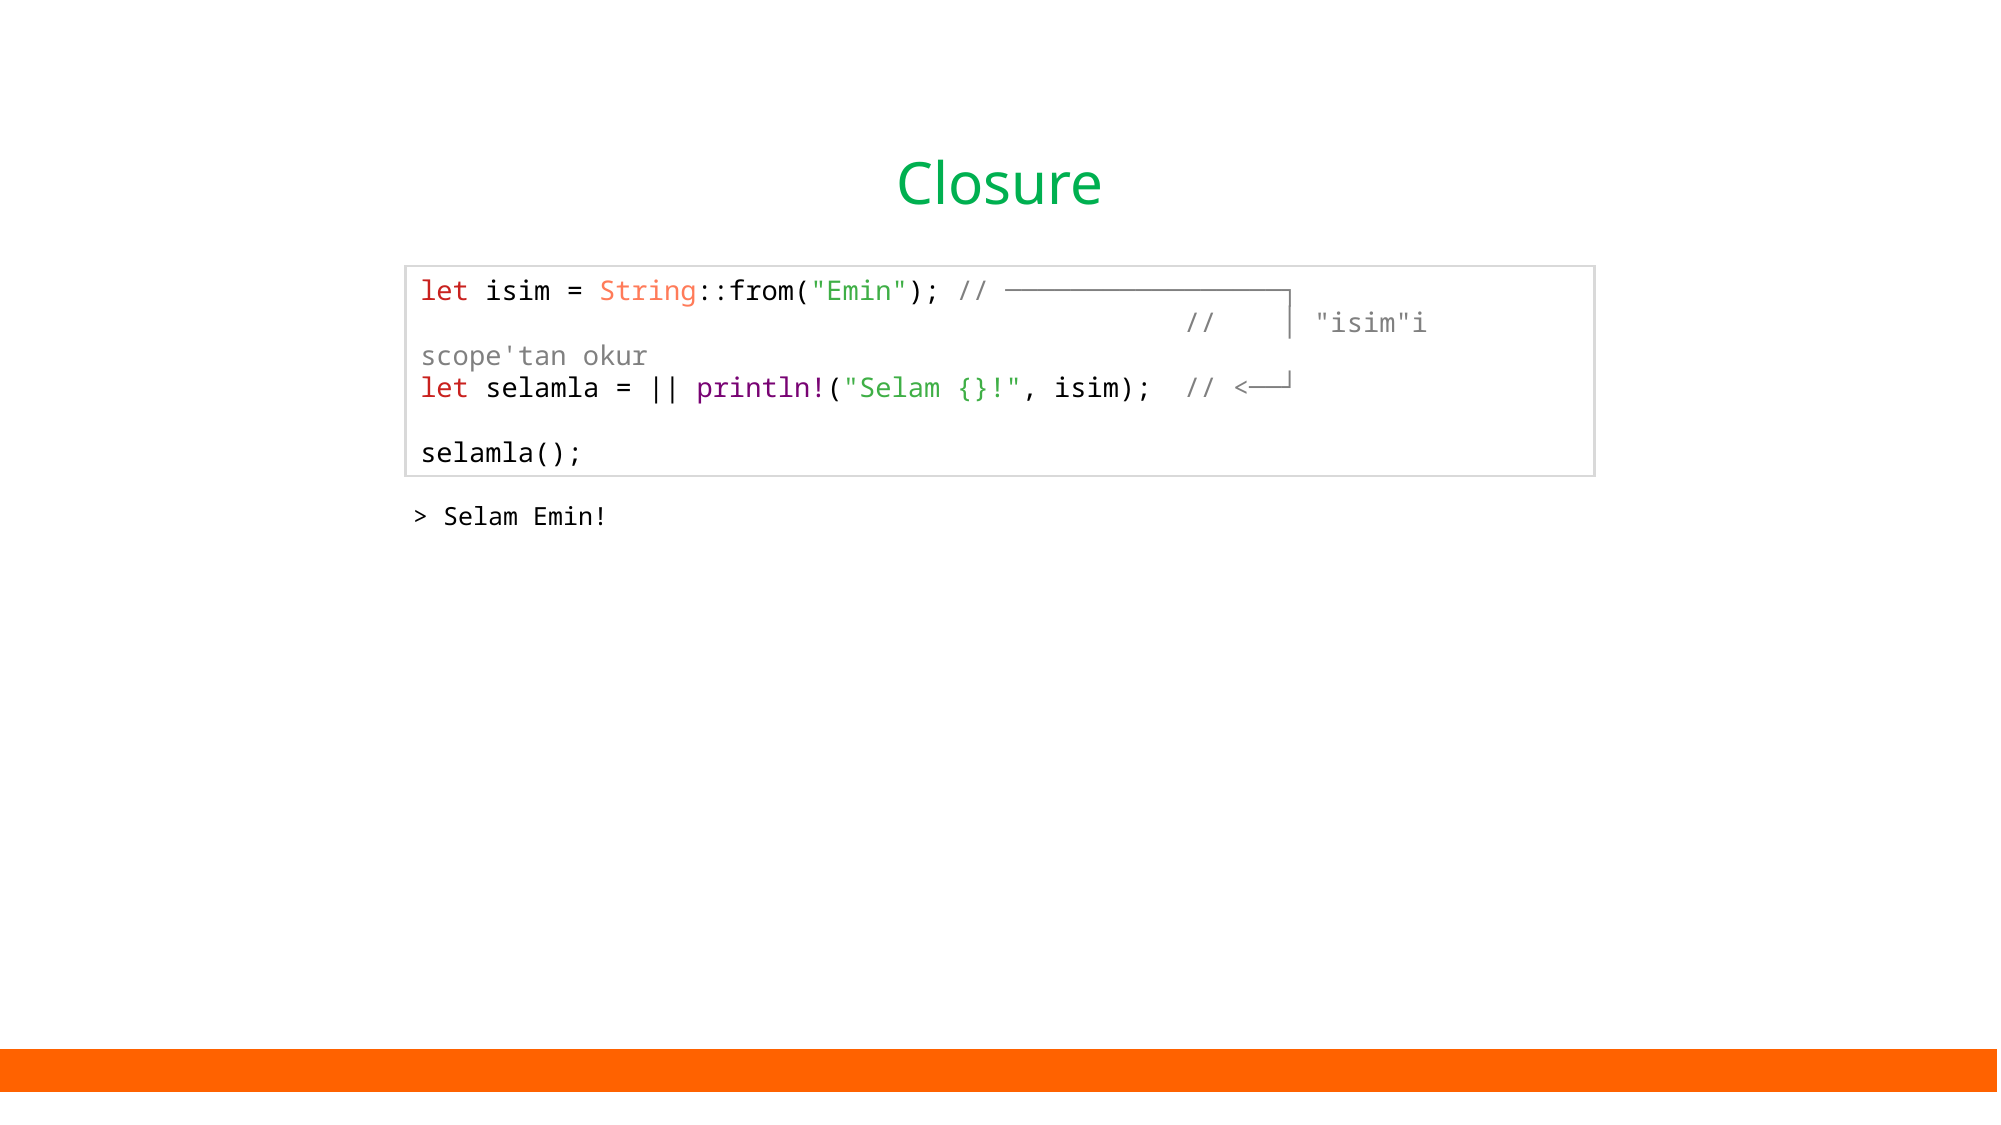

# Closure
let isim = String::from("Emin"); // ─────────────────┐
 // │ "isim"i scope'tan okur
let selamla = || println!("Selam {}!", isim); // <──┘
selamla();
> Selam Emin!